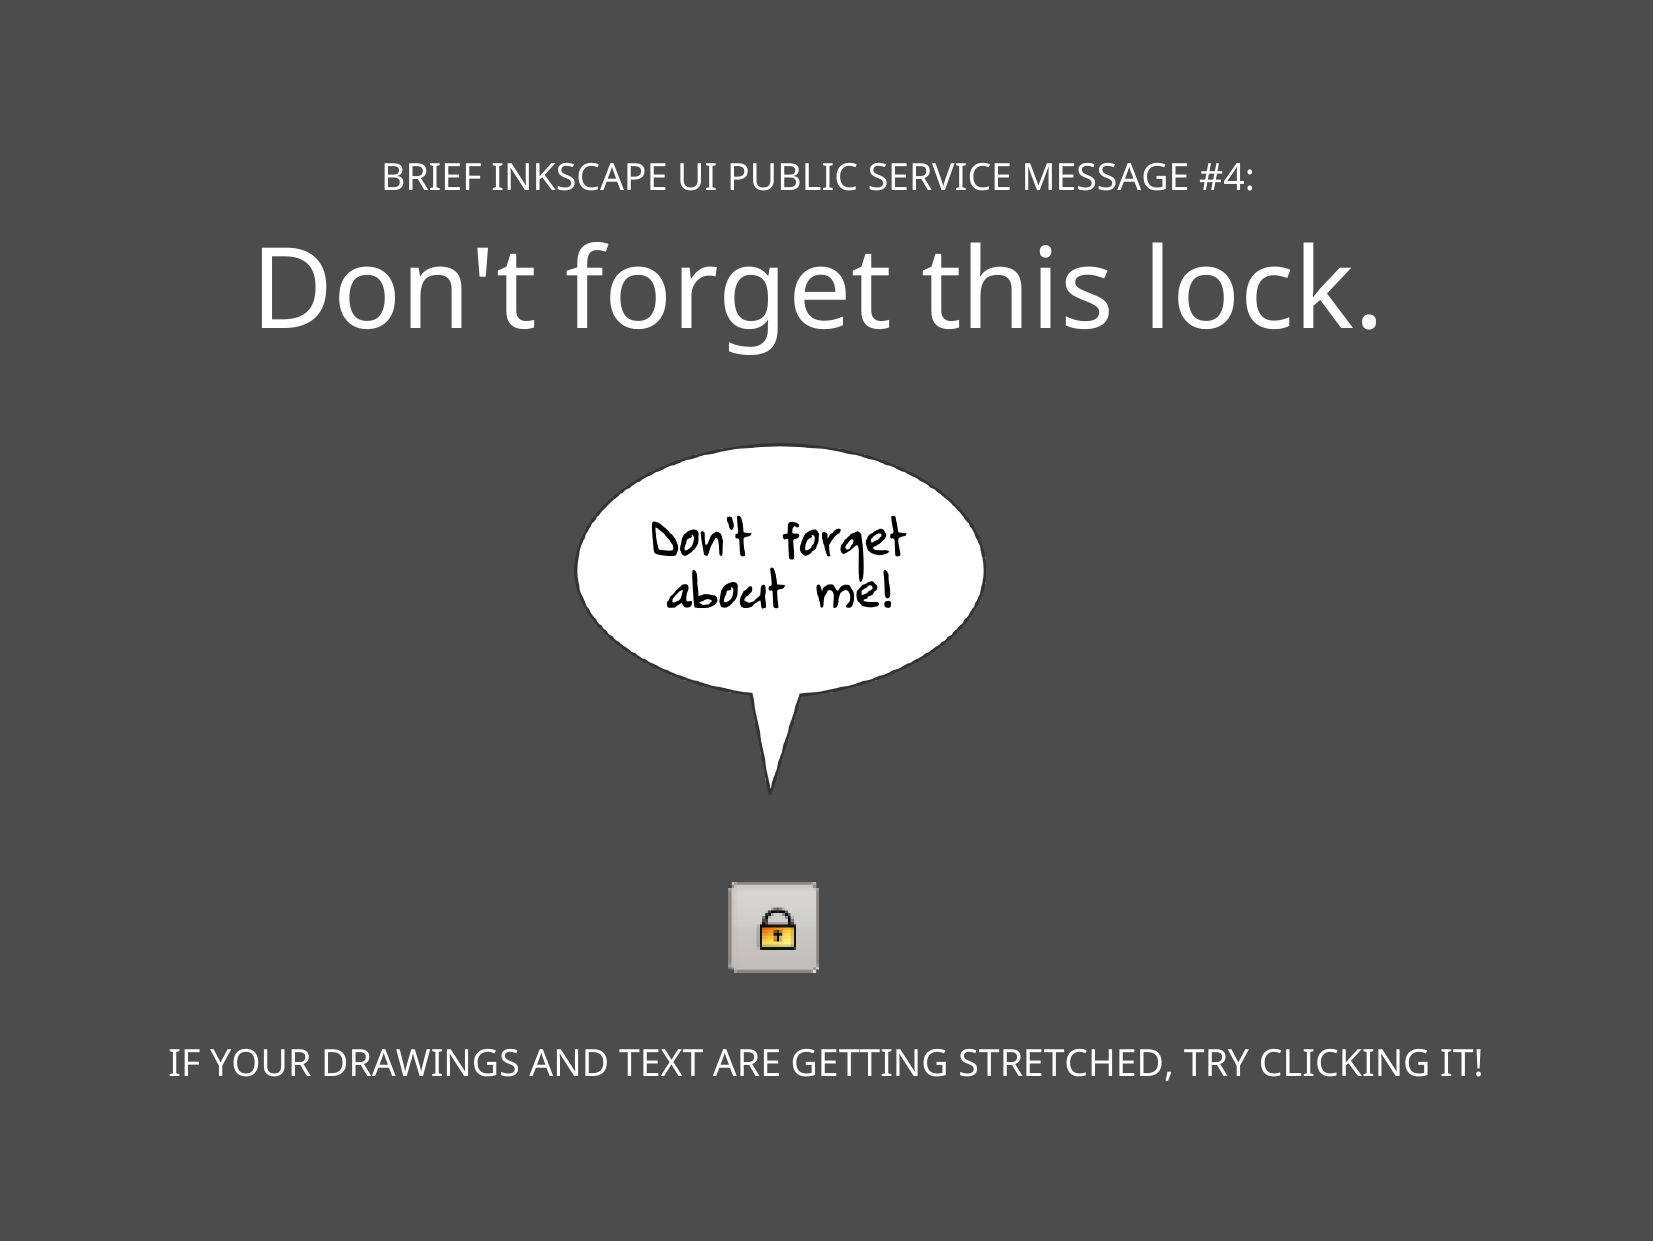

BRIEF INKSCAPE UI PUBLIC SERVICE MESSAGE #4:
# Don't forget this lock.
IF YOUR DRAWINGS AND TEXT ARE GETTING STRETCHED, TRY CLICKING IT!